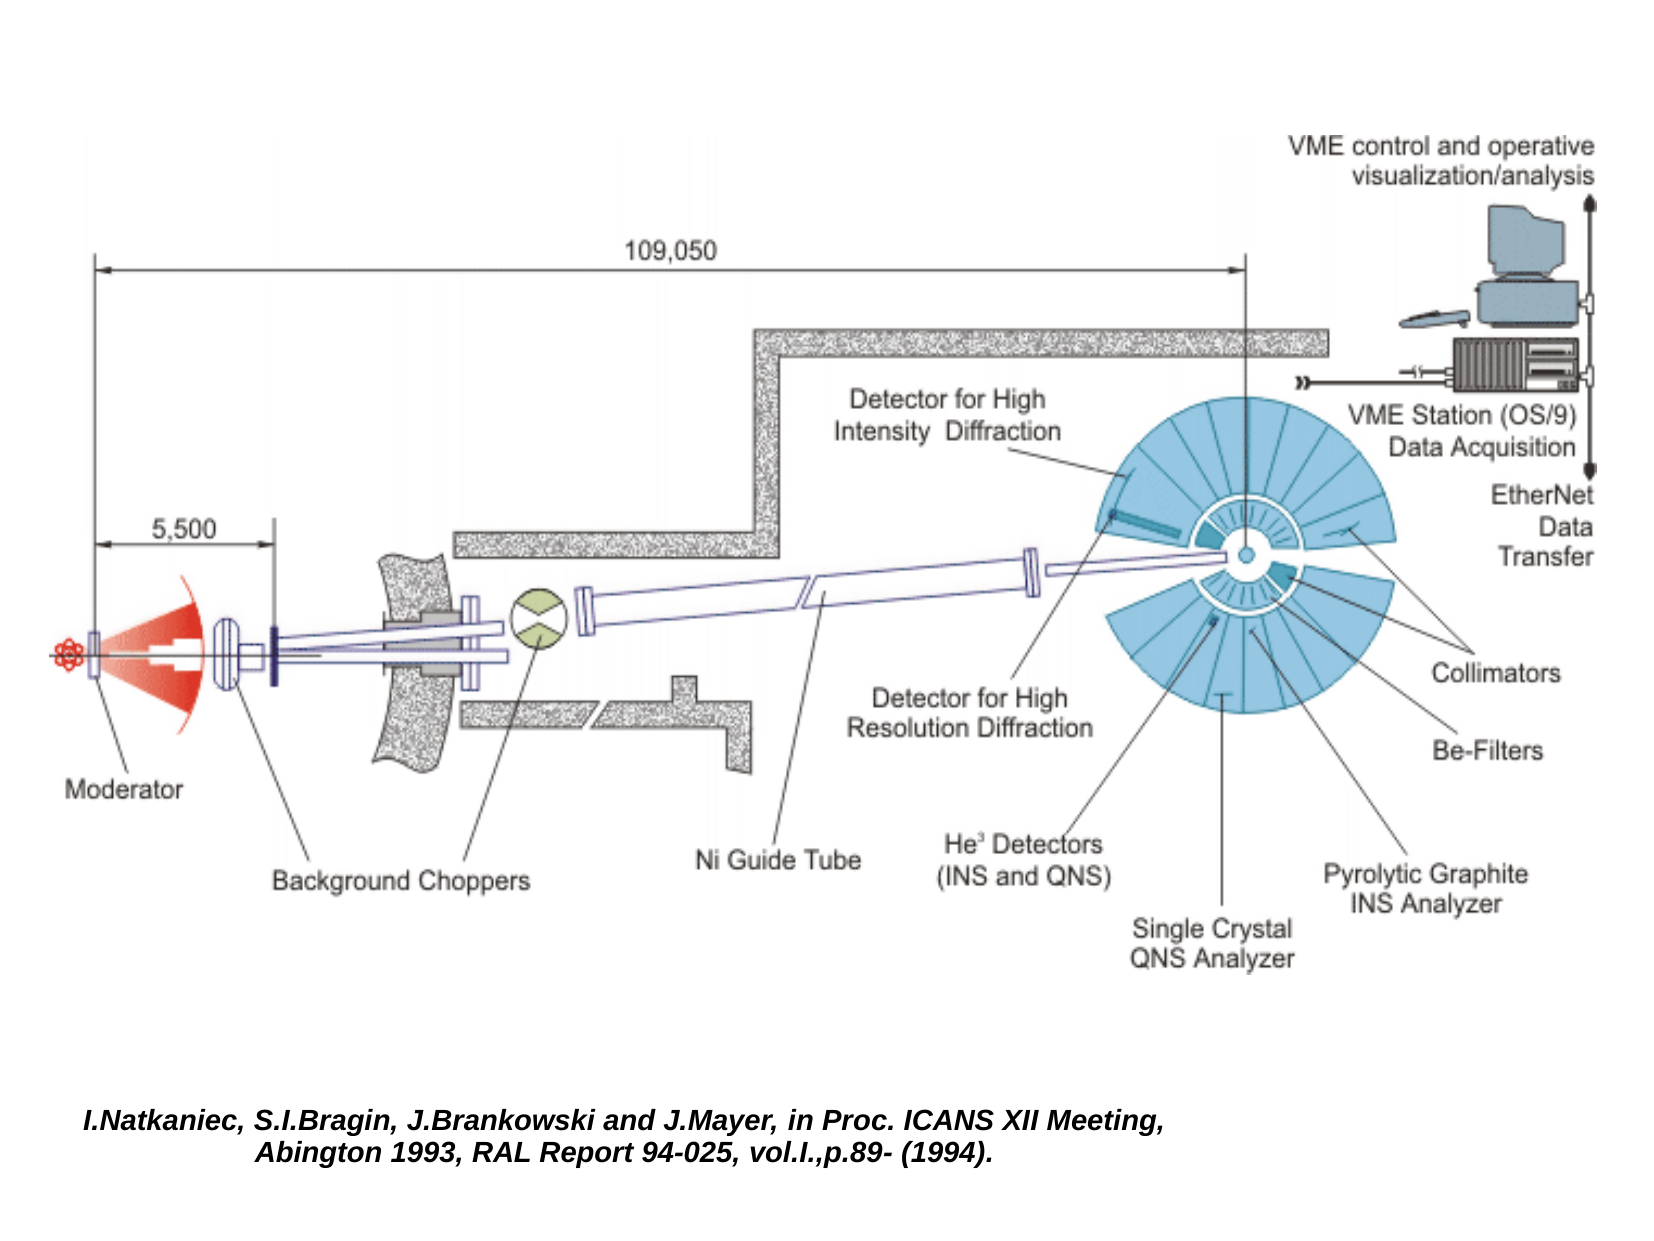

I.Natkaniec, S.I.Bragin, J.Brankowski and J.Mayer, in Proc. ICANS XII Meeting,
Abington 1993, RAL Report 94-025, vol.I.,p.89- (1994).